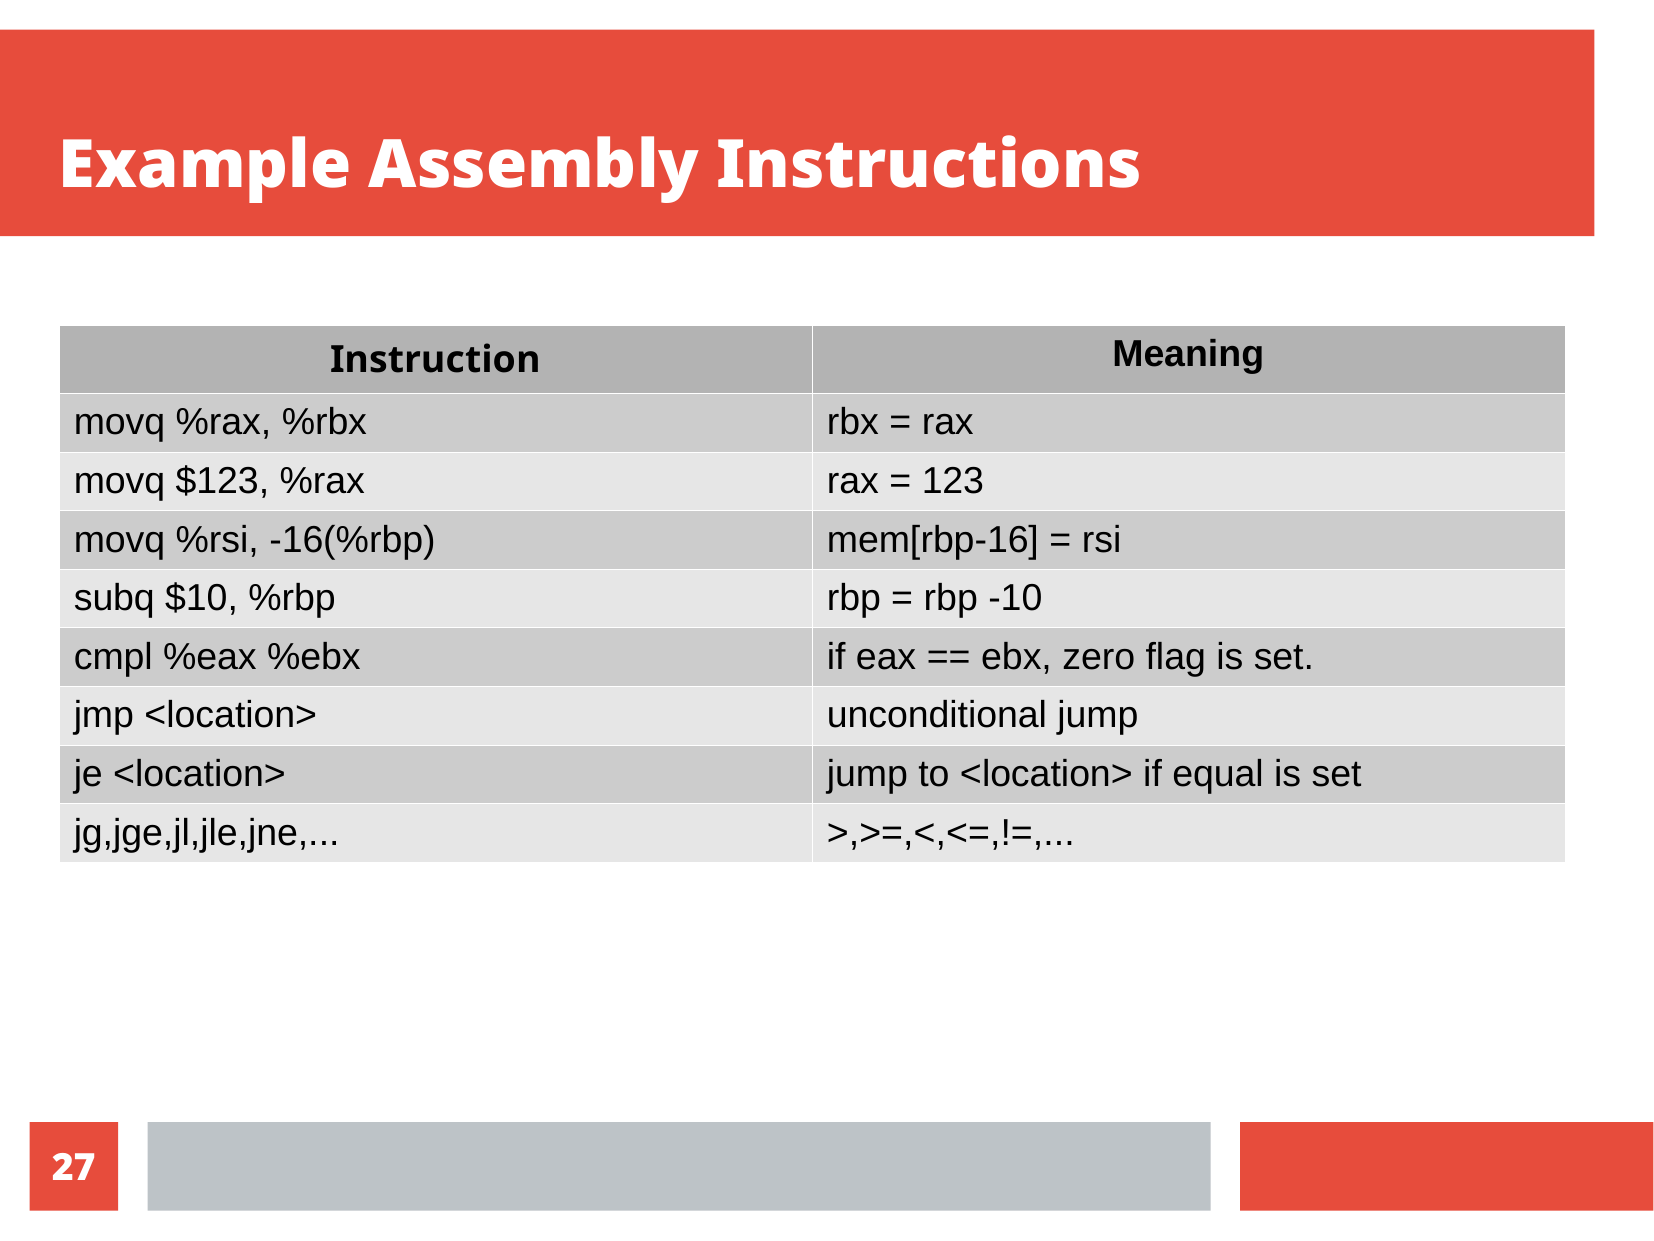

# Example Assembly Instructions
| Instruction | Meaning |
| --- | --- |
| movq %rax, %rbx | rbx = rax |
| movq $123, %rax | rax = 123 |
| movq %rsi, -16(%rbp) | mem[rbp-16] = rsi |
| subq $10, %rbp | rbp = rbp -10 |
| cmpl %eax %ebx | if eax == ebx, zero flag is set. |
| jmp <location> | unconditional jump |
| je <location> | jump to <location> if equal is set |
| jg,jge,jl,jle,jne,... | >,>=,<,<=,!=,... |
27